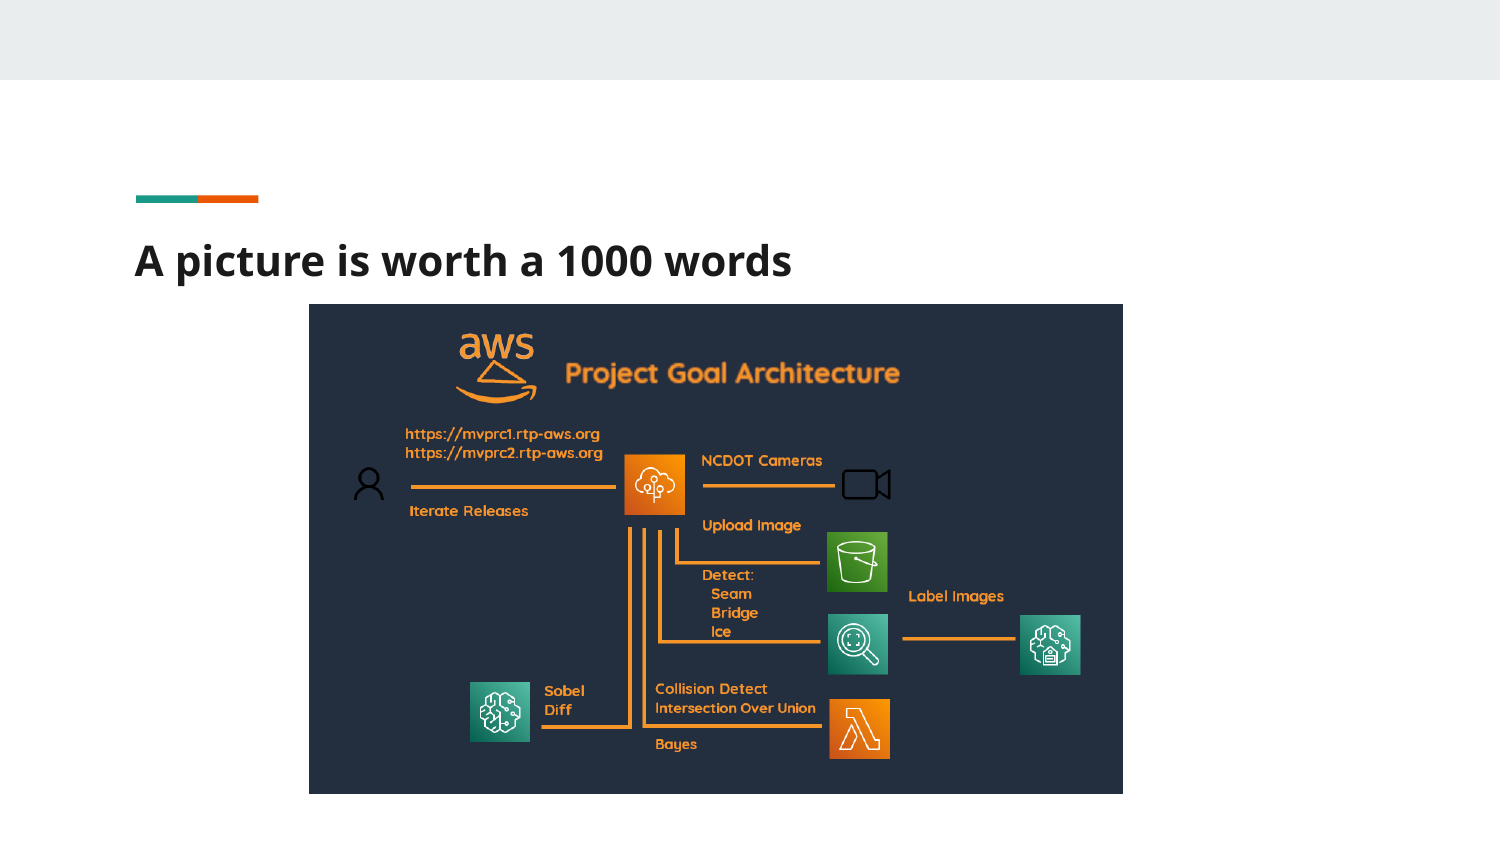

# A picture is worth a 1000 words